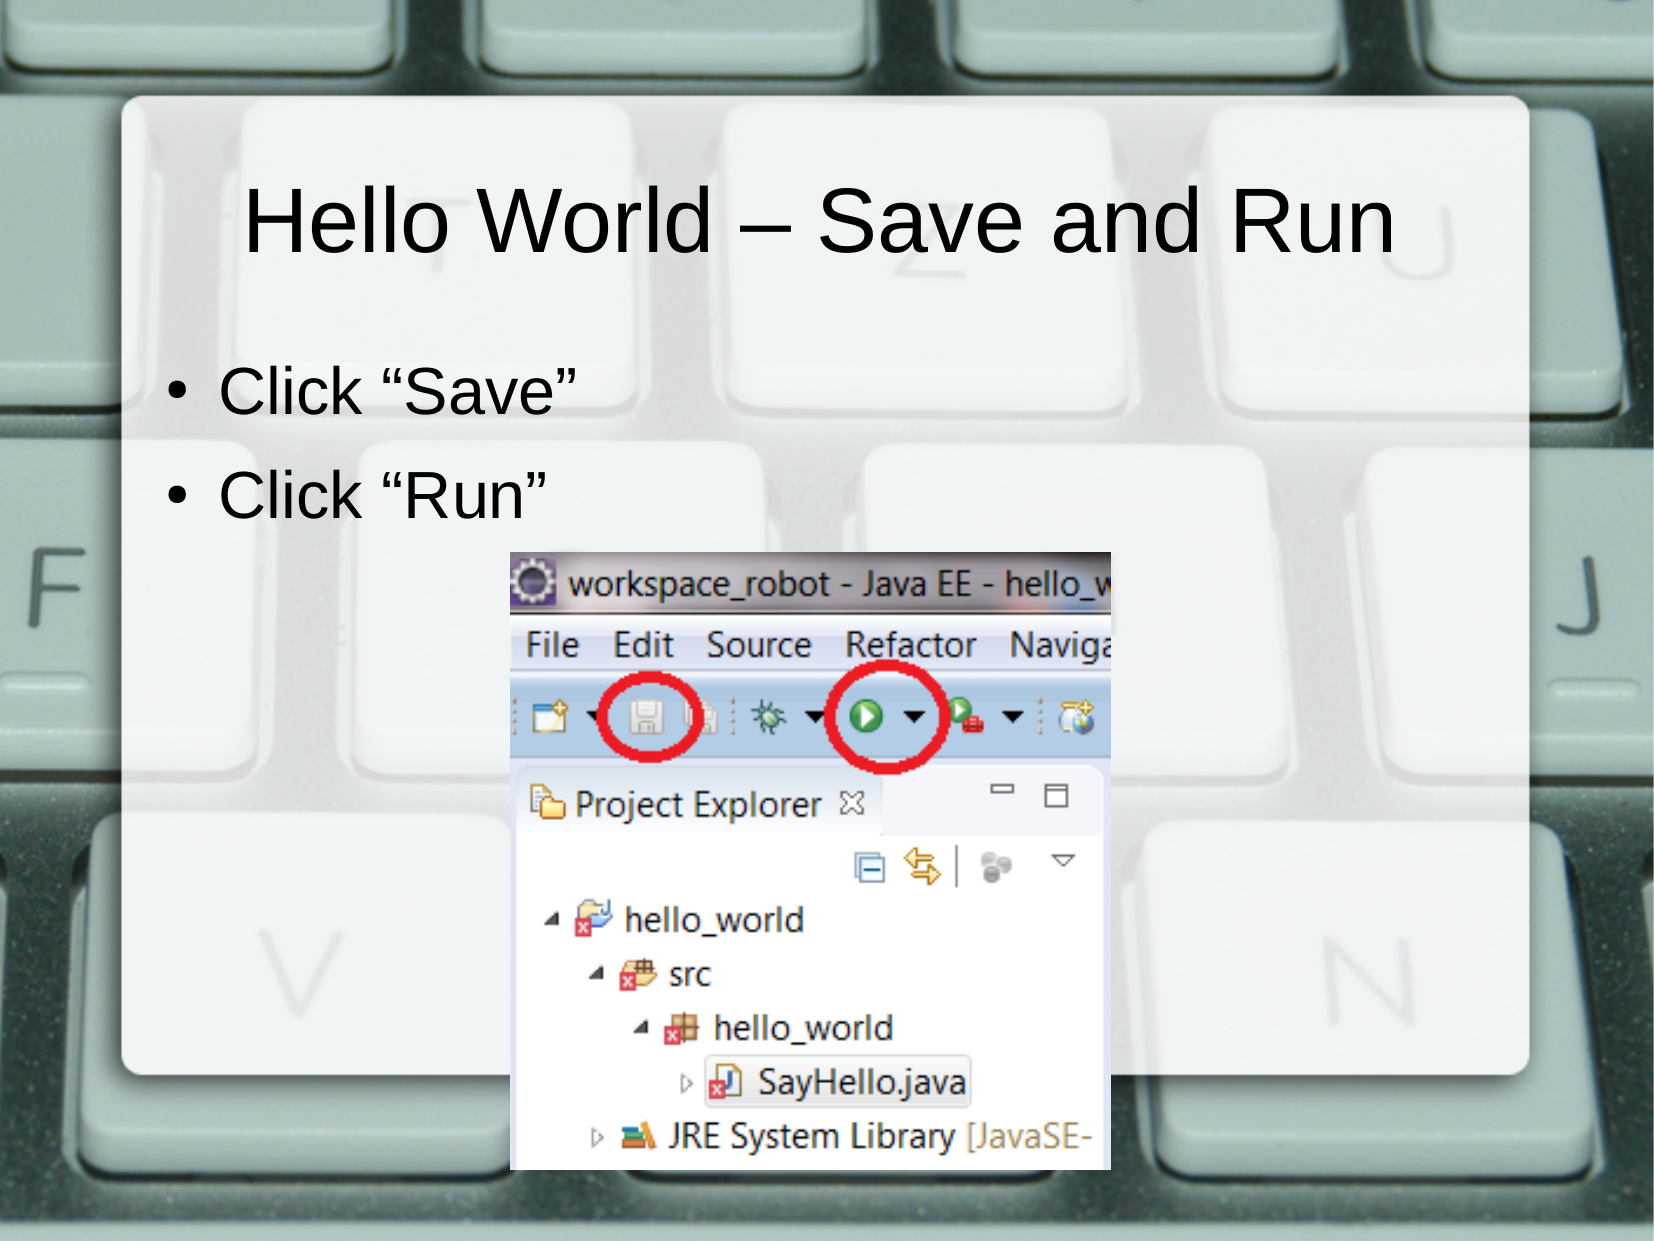

# Hello World – Save and Run
Click “Save”
Click “Run”